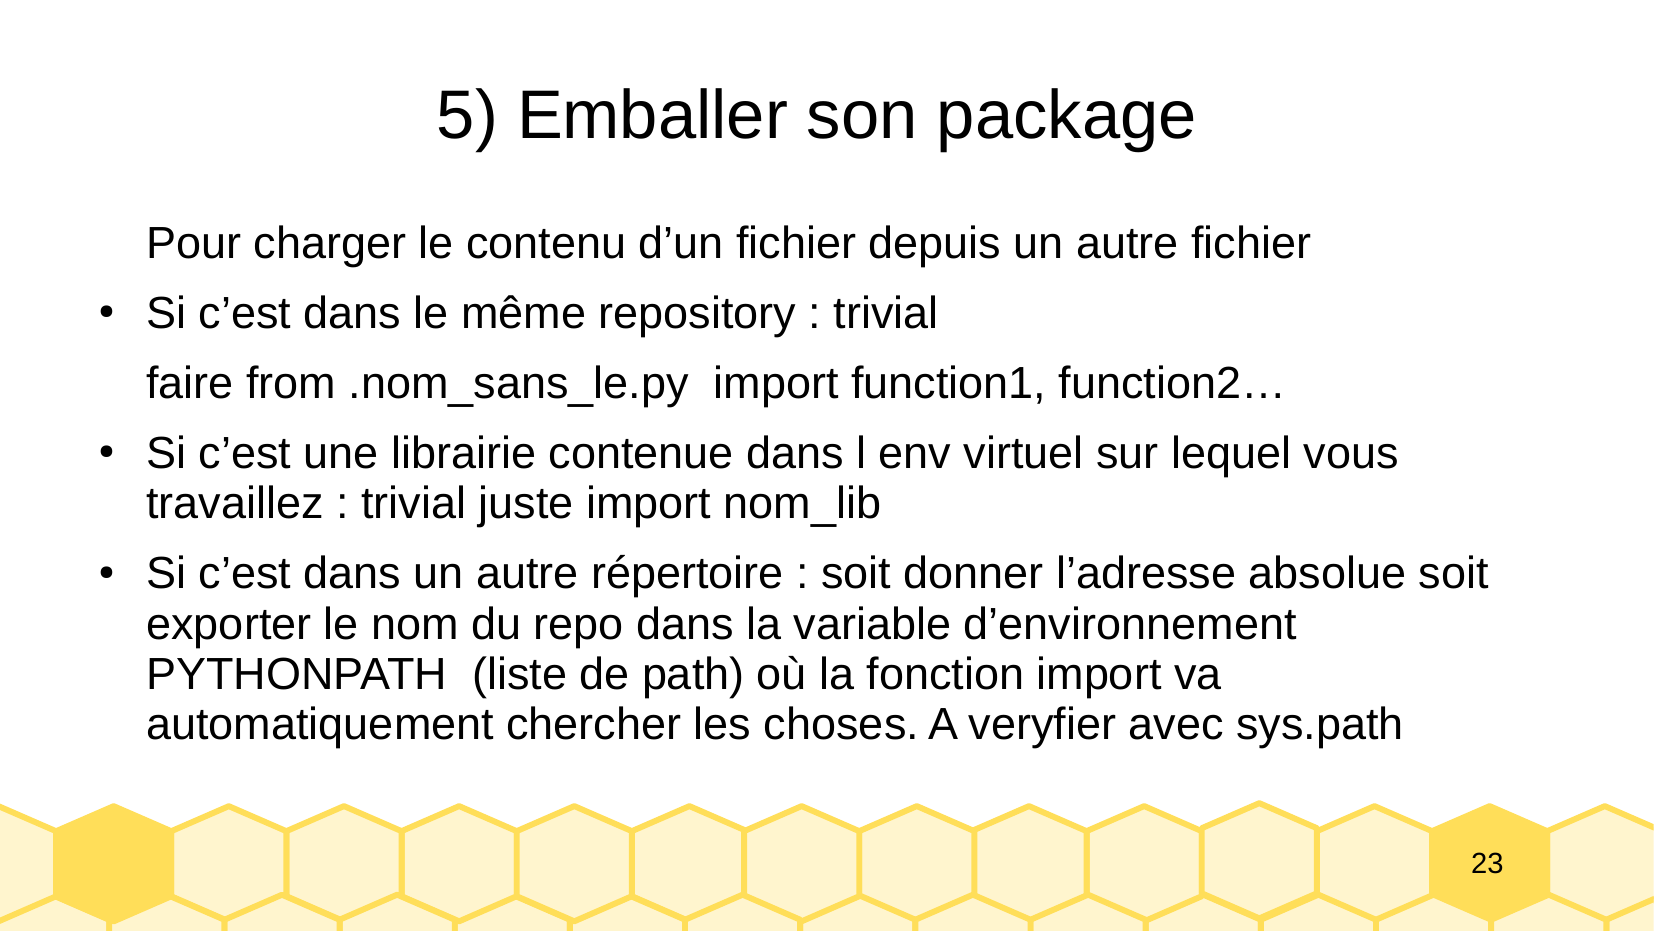

5) Emballer son package
# Pour charger le contenu d’un fichier depuis un autre fichier
Si c’est dans le même repository : trivial
faire from .nom_sans_le.py import function1, function2…
Si c’est une librairie contenue dans l env virtuel sur lequel vous travaillez : trivial juste import nom_lib
Si c’est dans un autre répertoire : soit donner l’adresse absolue soit exporter le nom du repo dans la variable d’environnement PYTHONPATH (liste de path) où la fonction import va automatiquement chercher les choses. A veryfier avec sys.path